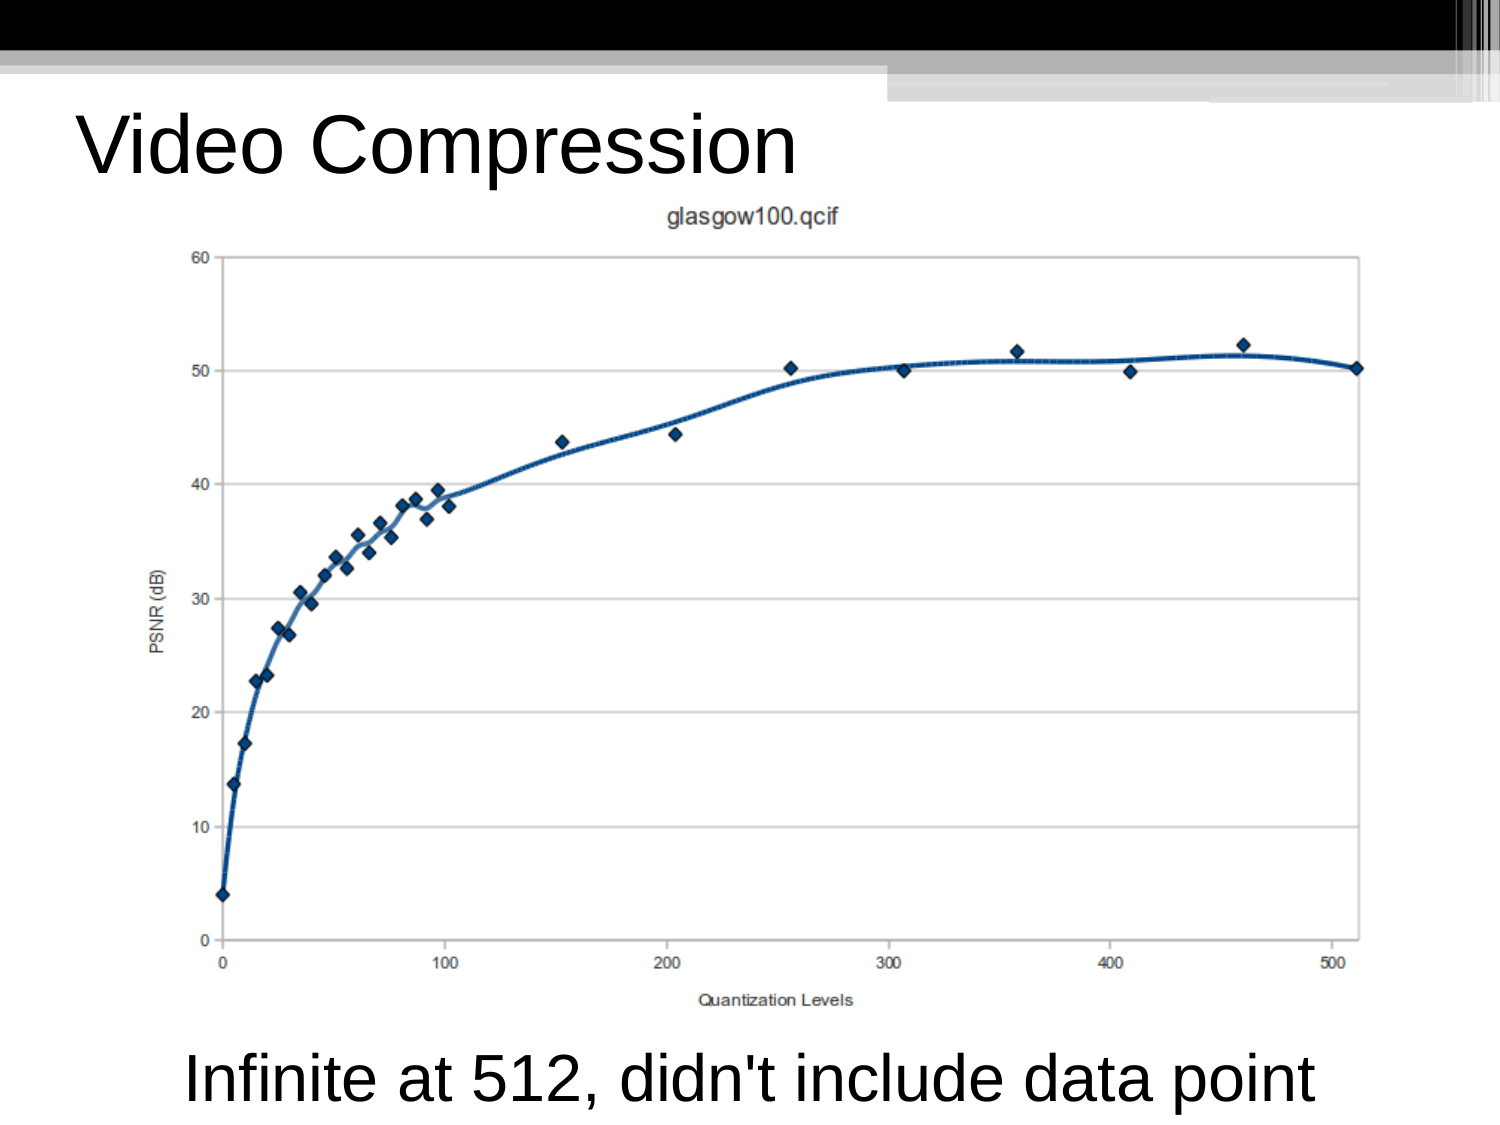

# Video Compression
Infinite at 512, didn't include data point